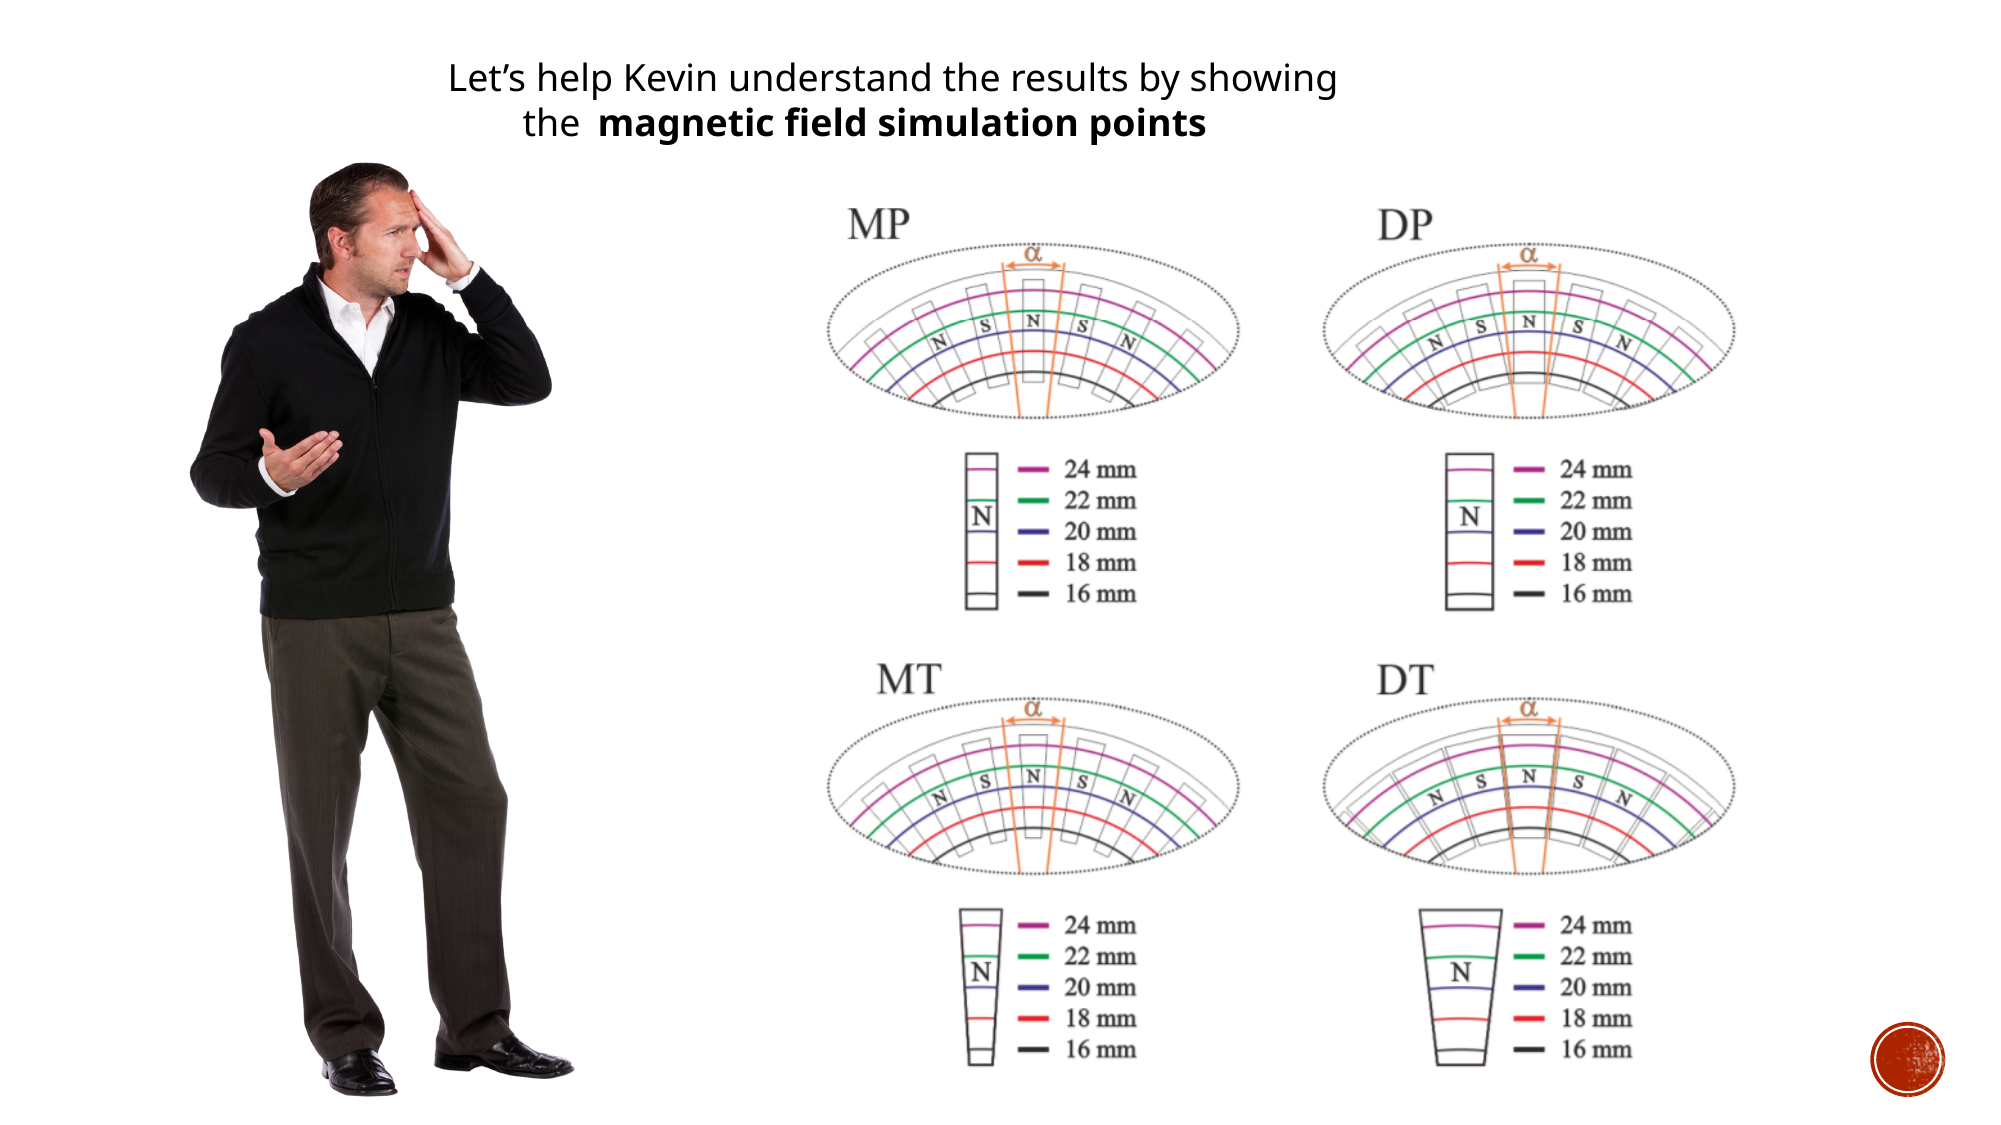

Let’s help Kevin understand the results by showing 	the 	magnetic field simulation points